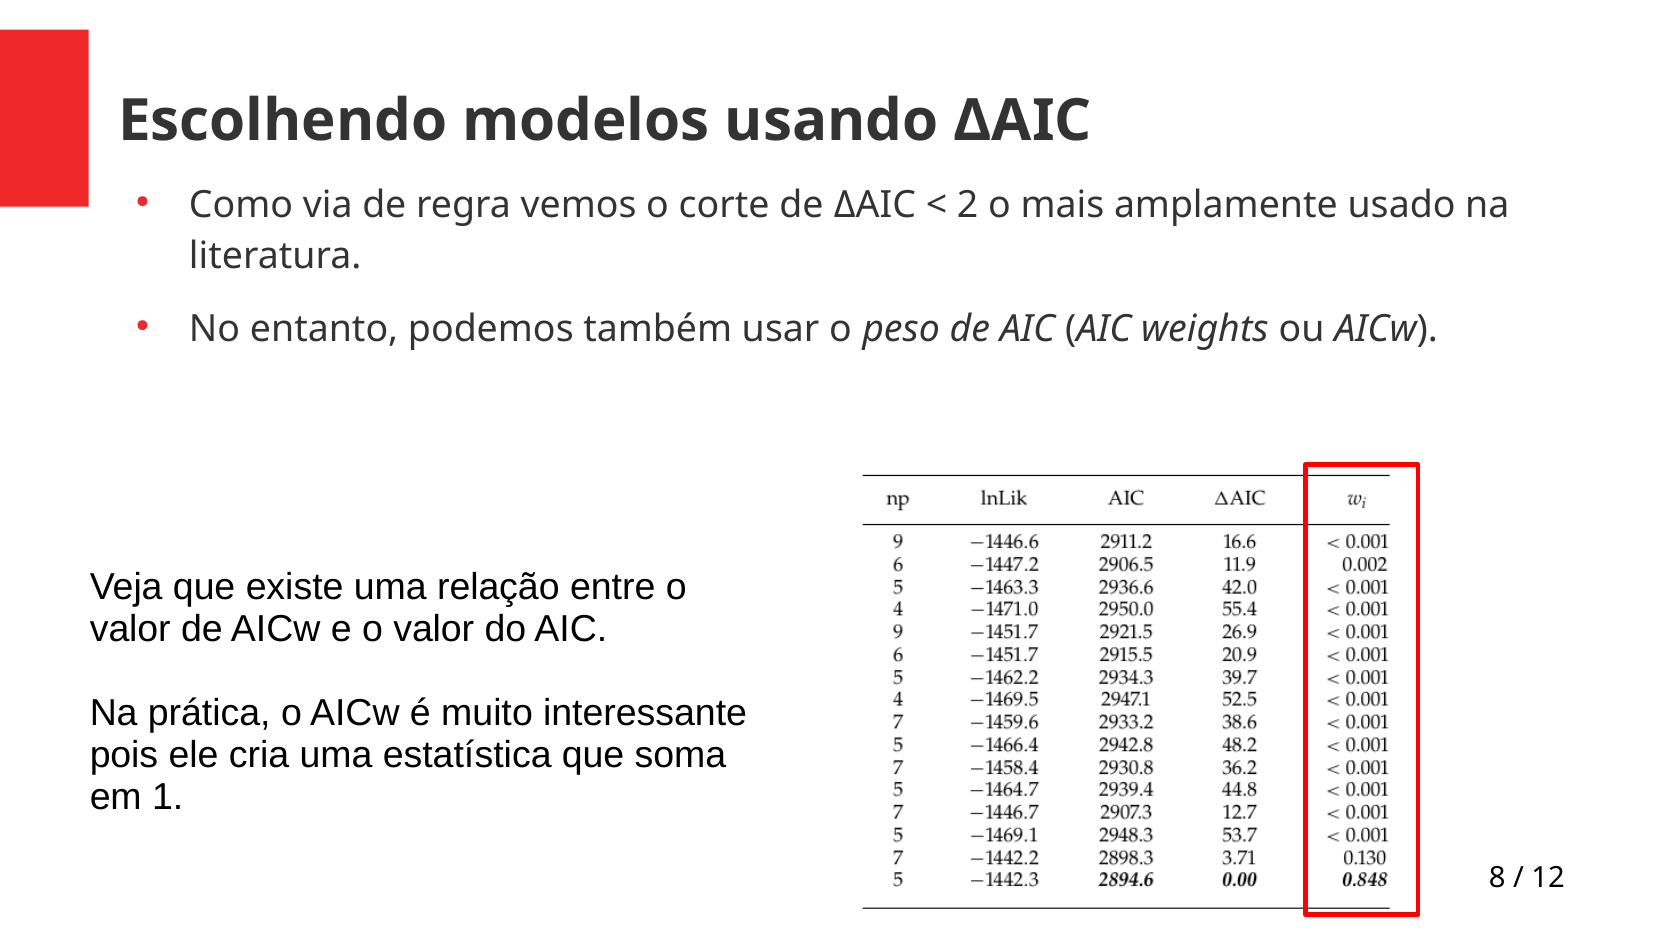

# Escolhendo modelos usando ΔAIC
Como via de regra vemos o corte de ΔAIC < 2 o mais amplamente usado na literatura.
No entanto, podemos também usar o peso de AIC (AIC weights ou AICw).
Veja que existe uma relação entre o valor de AICw e o valor do AIC.
Na prática, o AICw é muito interessante pois ele cria uma estatística que soma em 1.
8